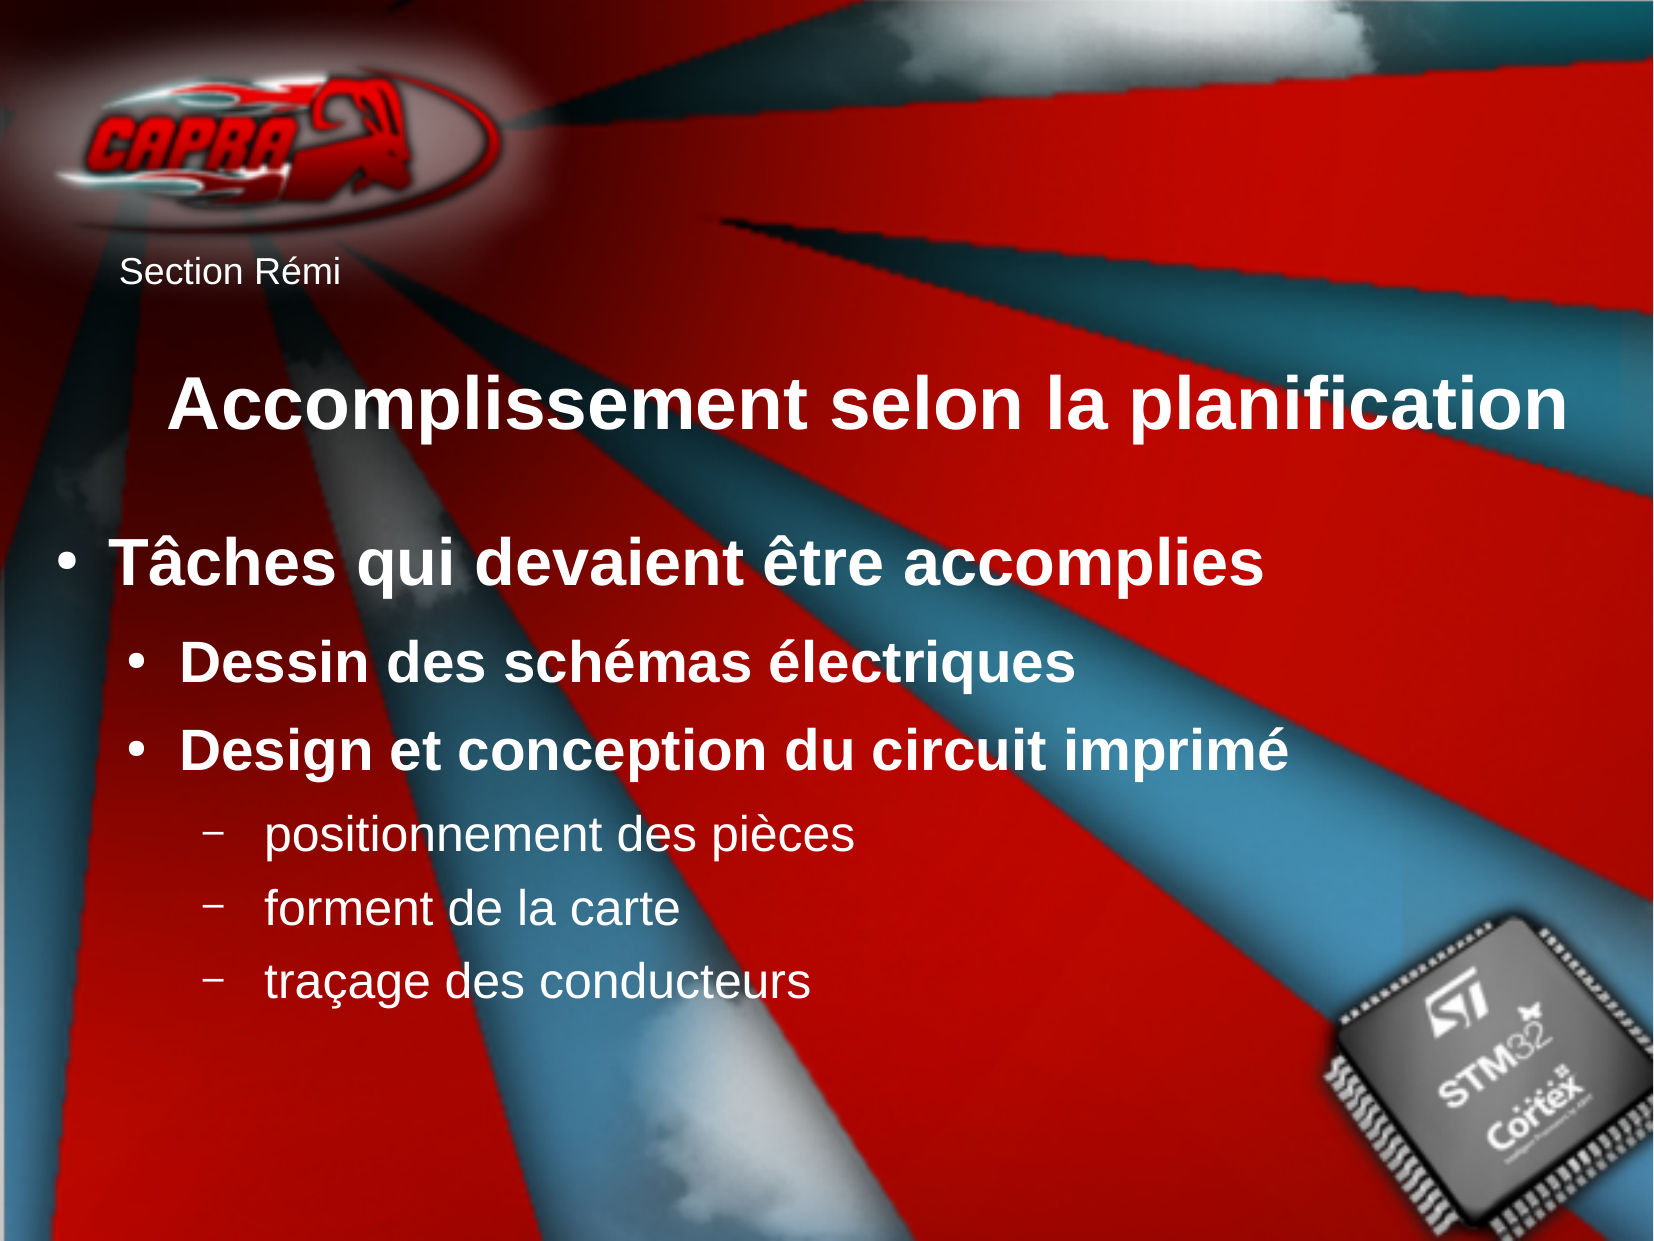

Section Rémi
# Accomplissement selon la planification
Tâches qui devaient être accomplies
Dessin des schémas électriques
Design et conception du circuit imprimé
 positionnement des pièces
 forment de la carte
 traçage des conducteurs